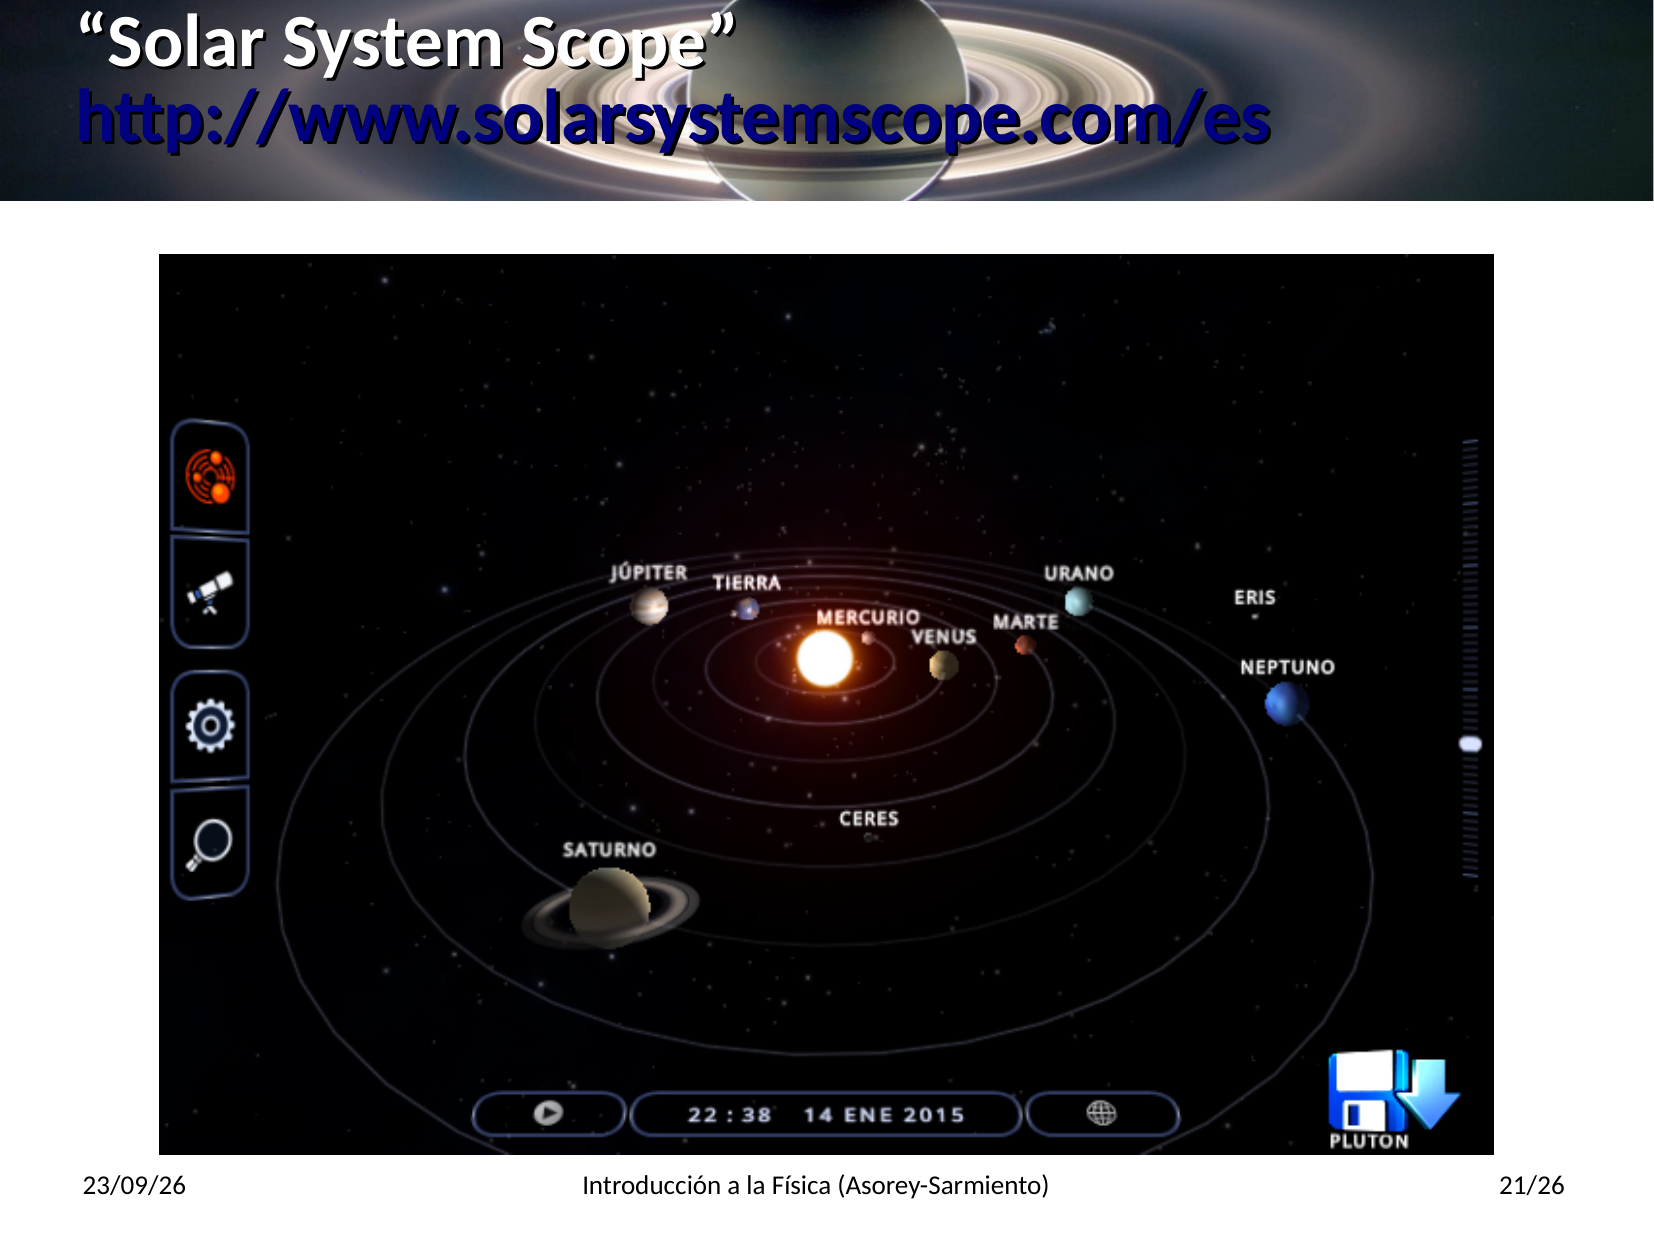

# “Solar System Scope” http://www.solarsystemscope.com/es
Introducción a la Física (Asorey-Sarmiento)
21